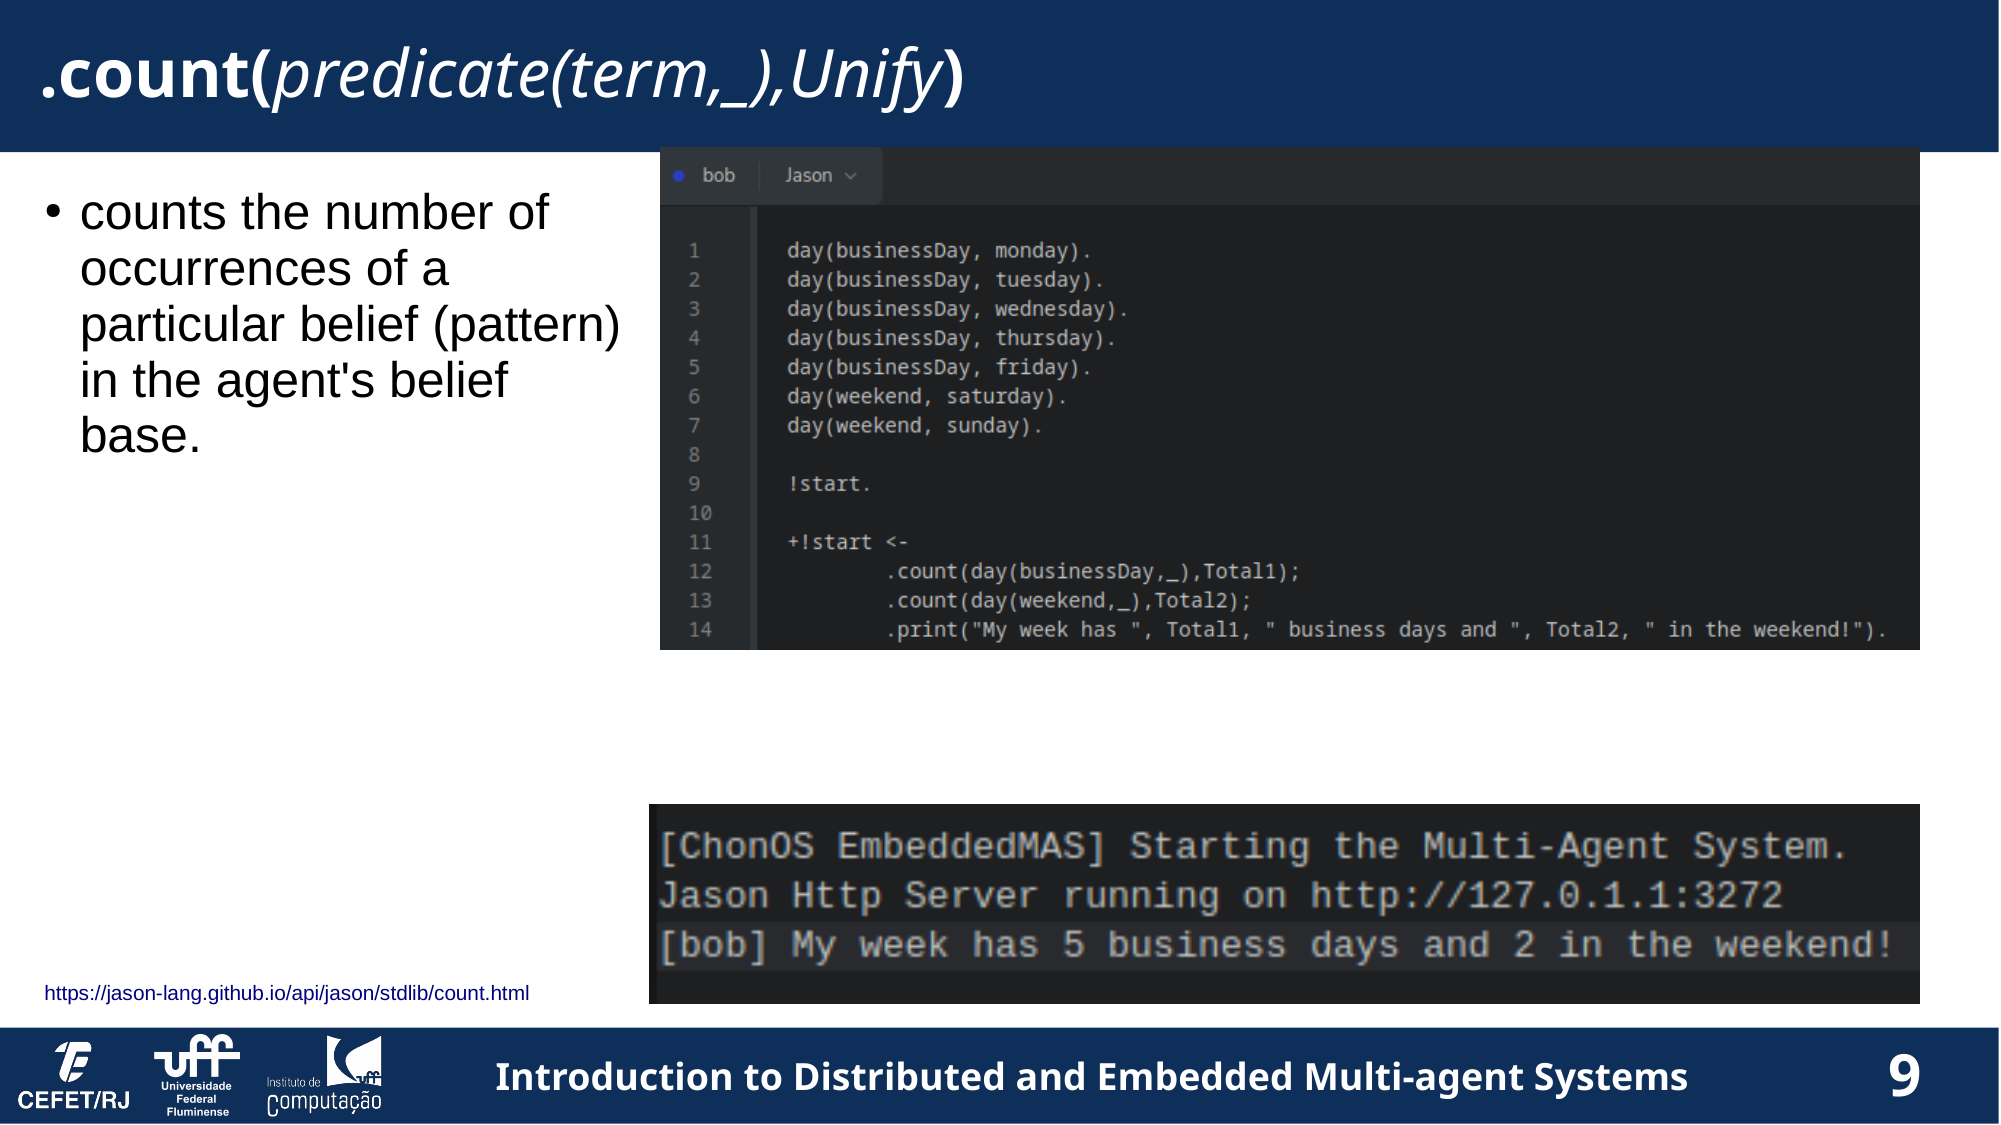

.count(predicate(term,_),Unify)
counts the number of occurrences of a particular belief (pattern) in the agent's belief base.
https://jason-lang.github.io/api/jason/stdlib/count.html